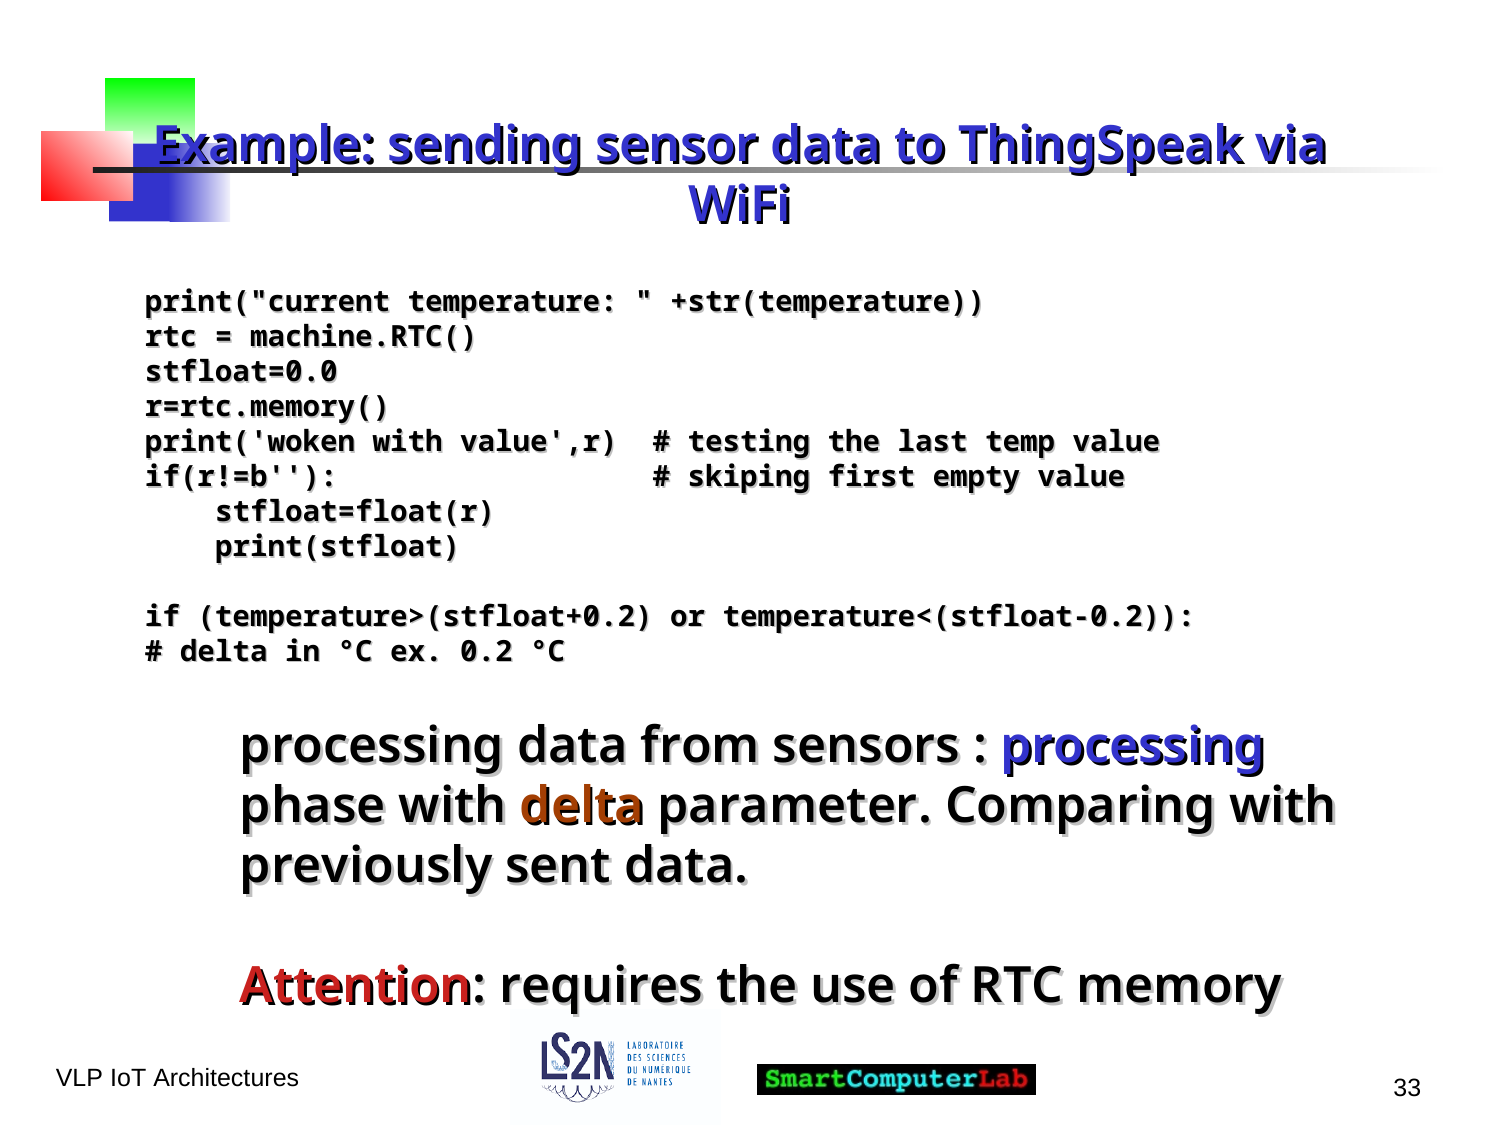

# Example: sending sensor data to ThingSpeak via WiFi
print("current temperature: " +str(temperature))
rtc = machine.RTC()
stfloat=0.0
r=rtc.memory()
print('woken with value',r) # testing the last temp value
if(r!=b''): # skiping first empty value
 stfloat=float(r)
 print(stfloat)
if (temperature>(stfloat+0.2) or temperature<(stfloat-0.2)):
# delta in °C ex. 0.2 °C
processing data from sensors : processing phase with delta parameter. Comparing with previously sent data.
Attention: requires the use of RTC memory
33